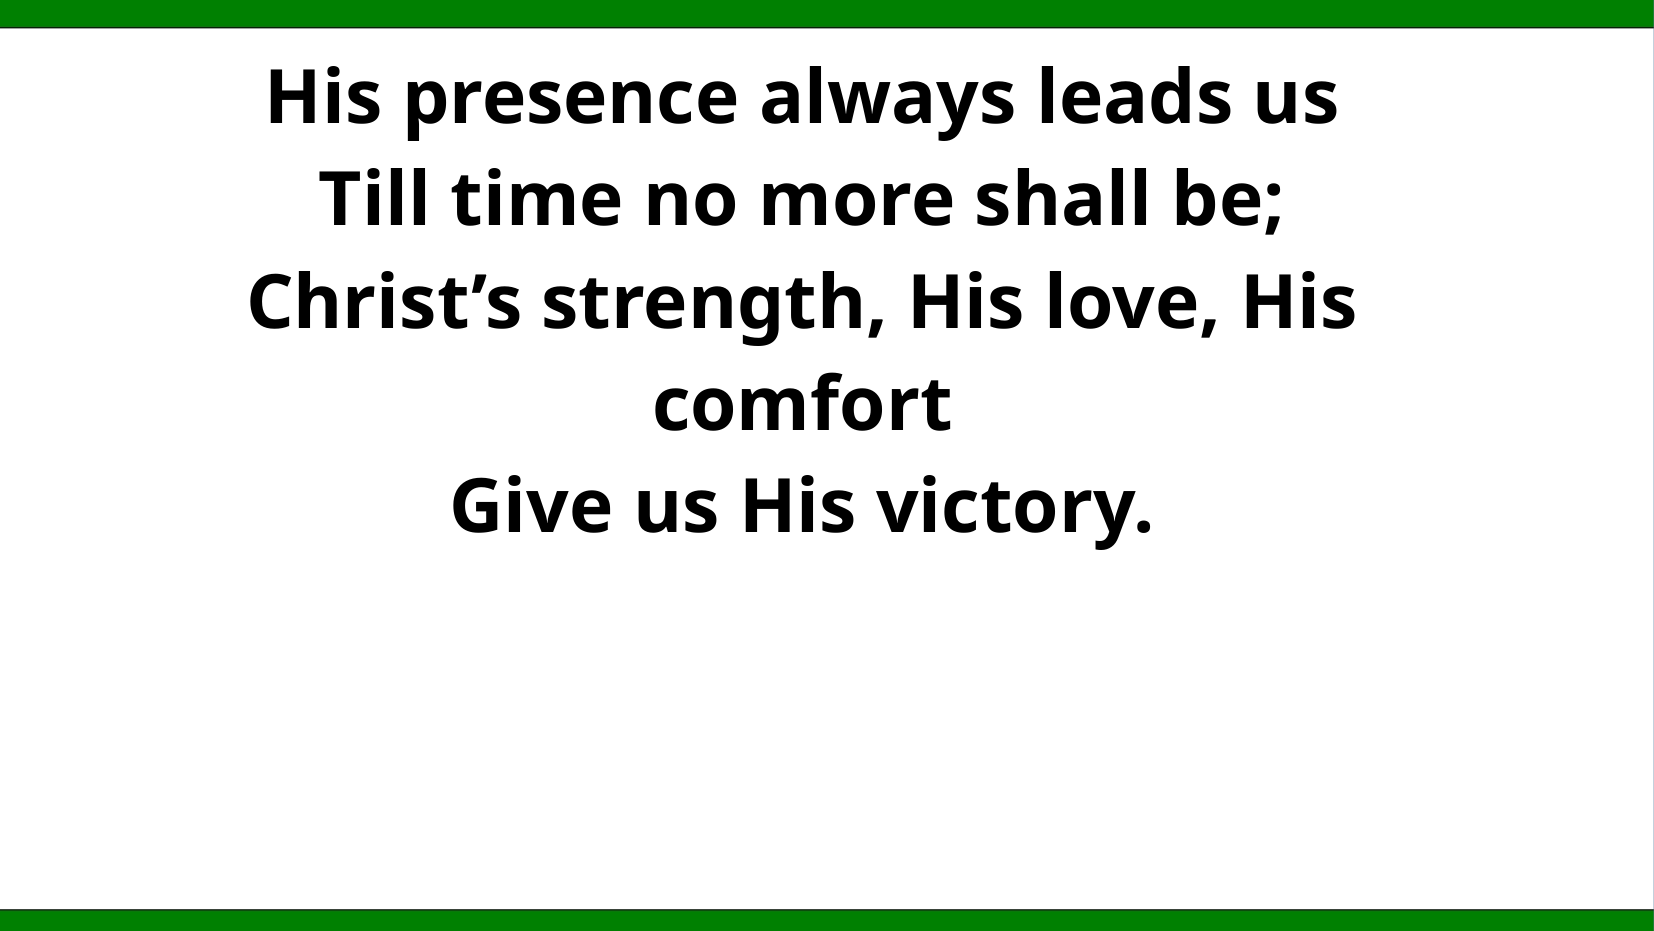

His presence always leads us
Till time no more shall be;
Christ’s strength, His love, His comfort
Give us His victory.